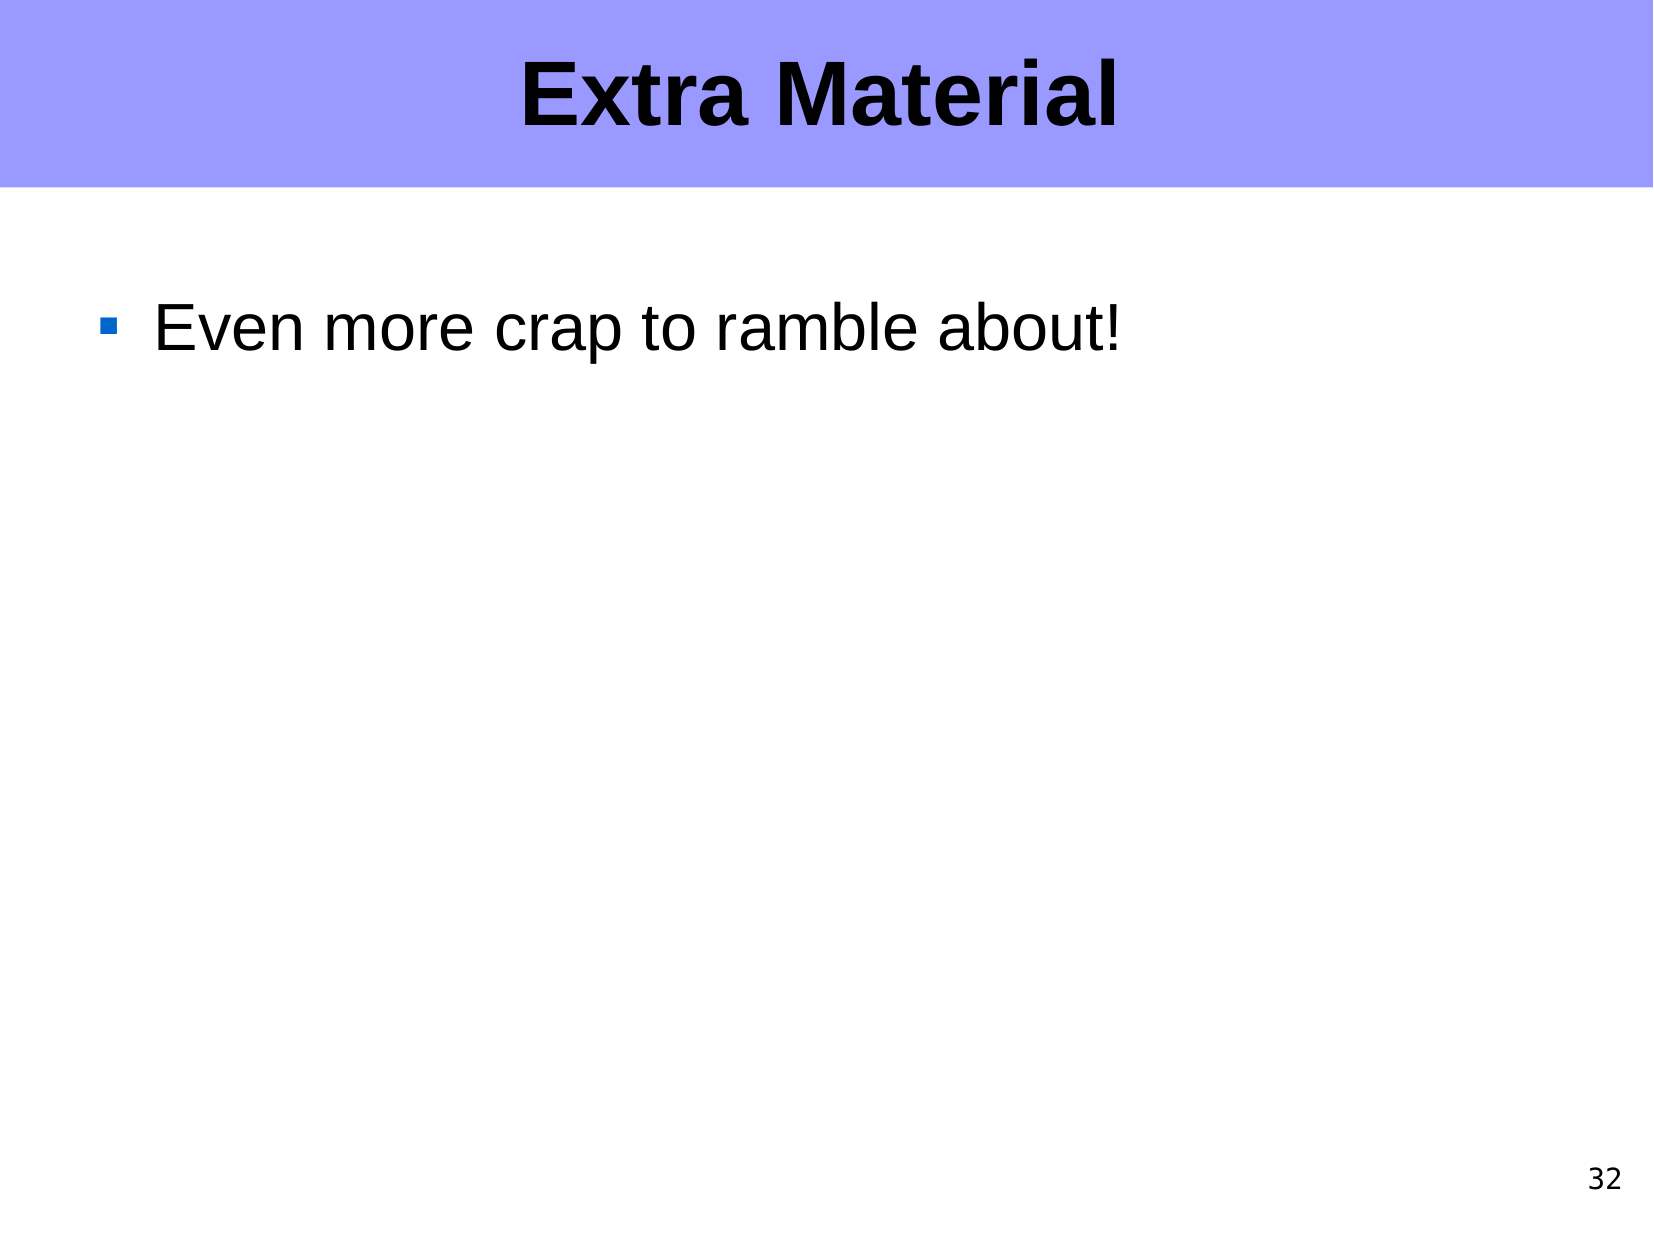

# Extra Material
Even more crap to ramble about!
32